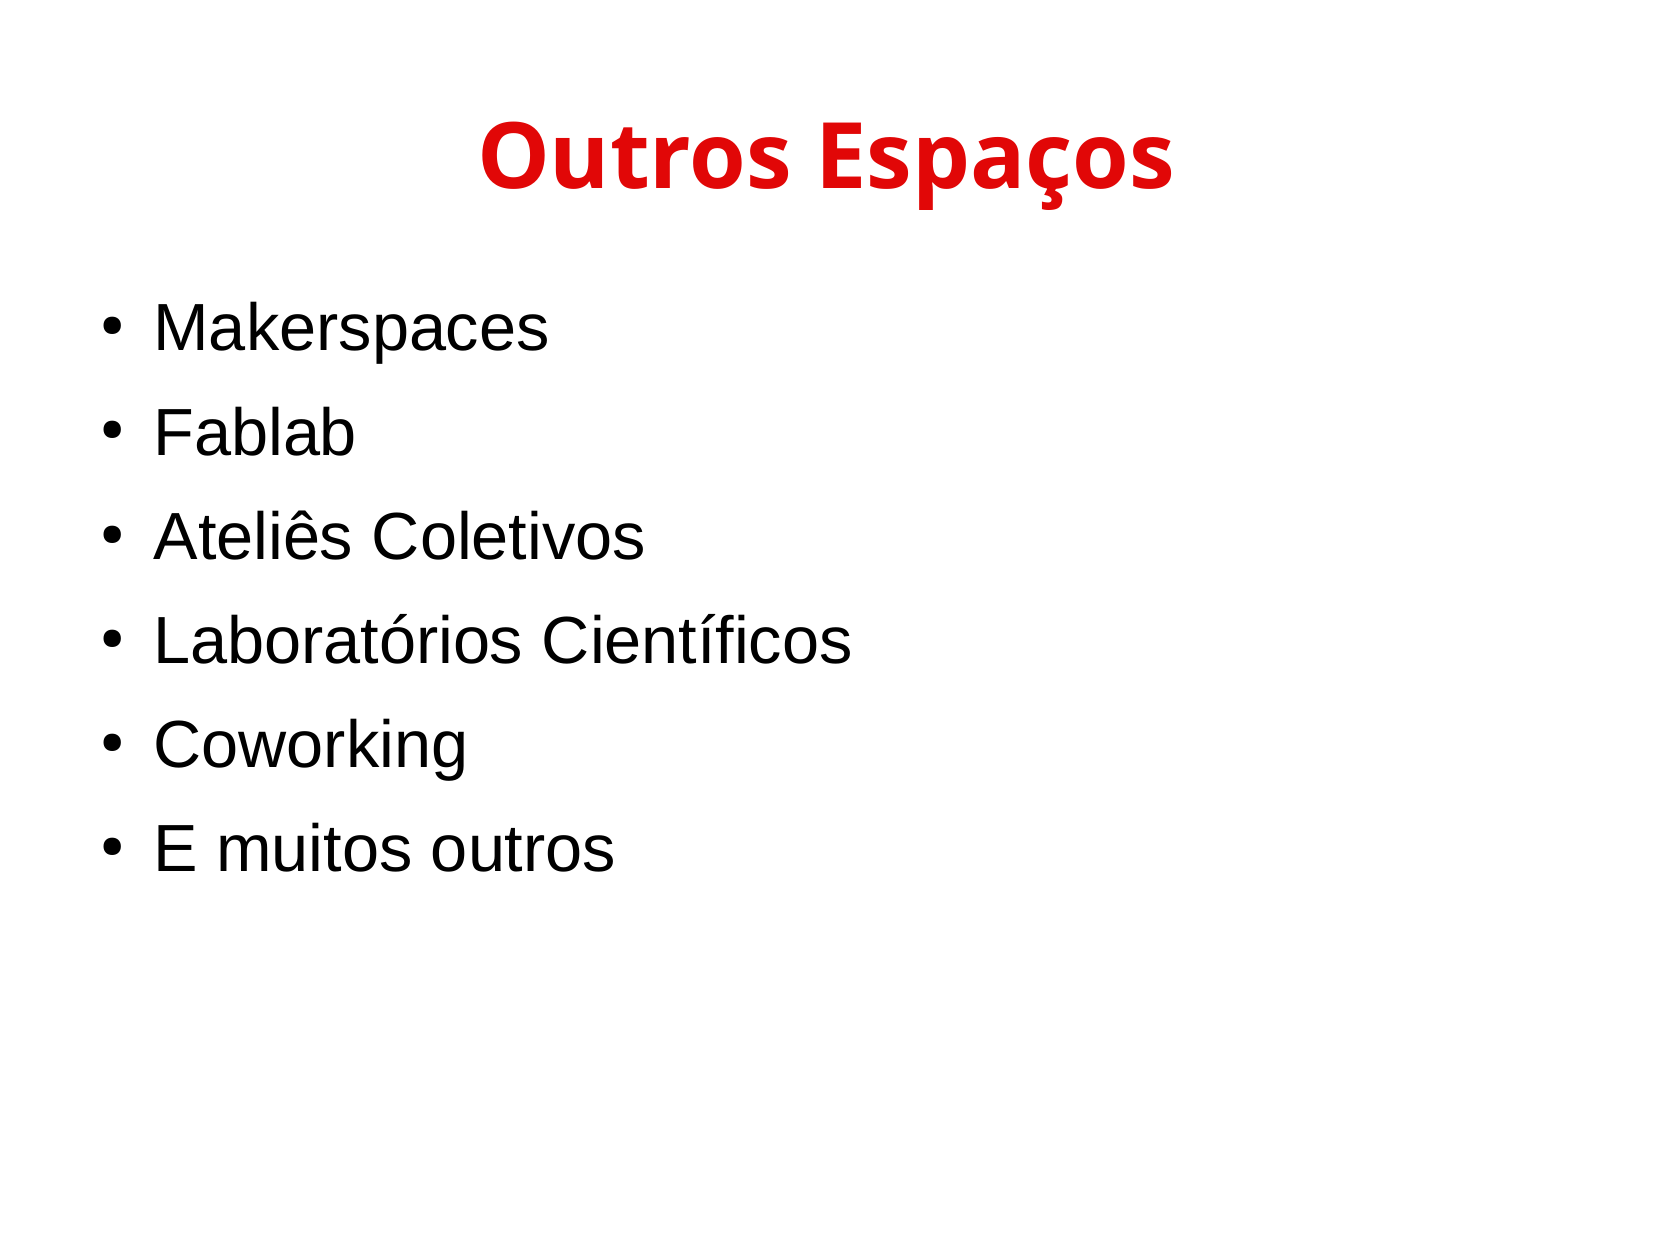

# Outros Espaços
Makerspaces
Fablab
Ateliês Coletivos
Laboratórios Científicos
Coworking
E muitos outros